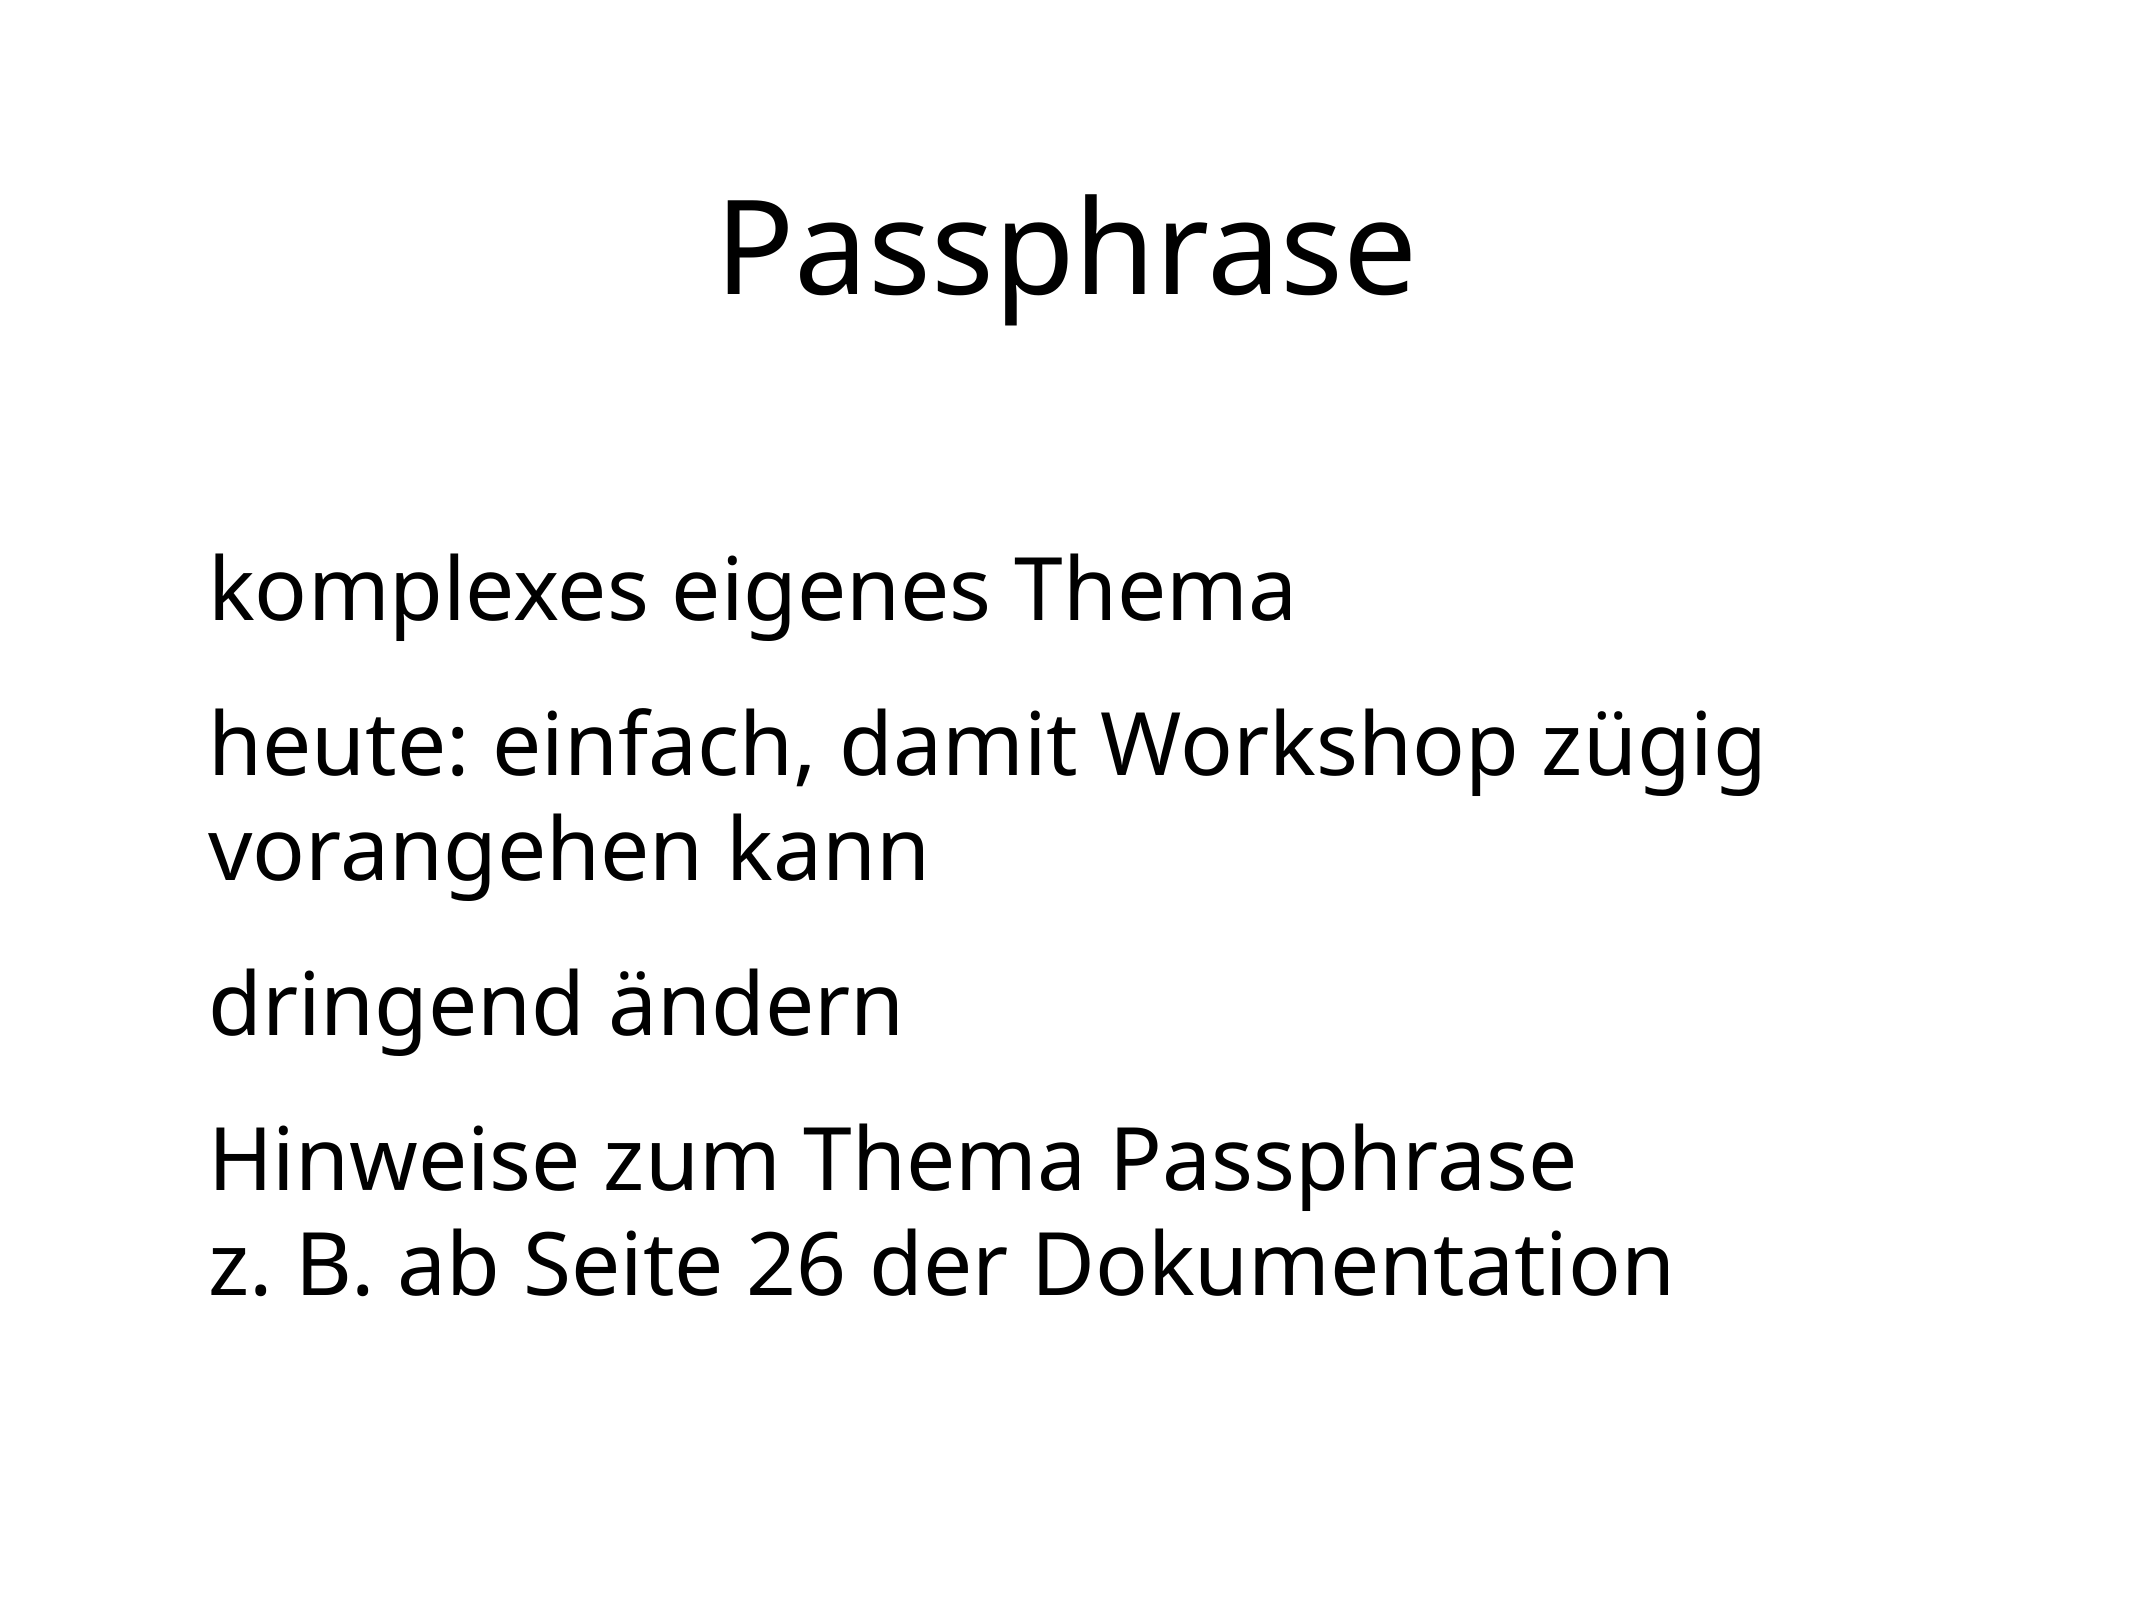

# Passphrase
komplexes eigenes Thema
heute: einfach, damit Workshop zügig vorangehen kann
dringend ändern
Hinweise zum Thema Passphrase
z. B. ab Seite 26 der Dokumentation